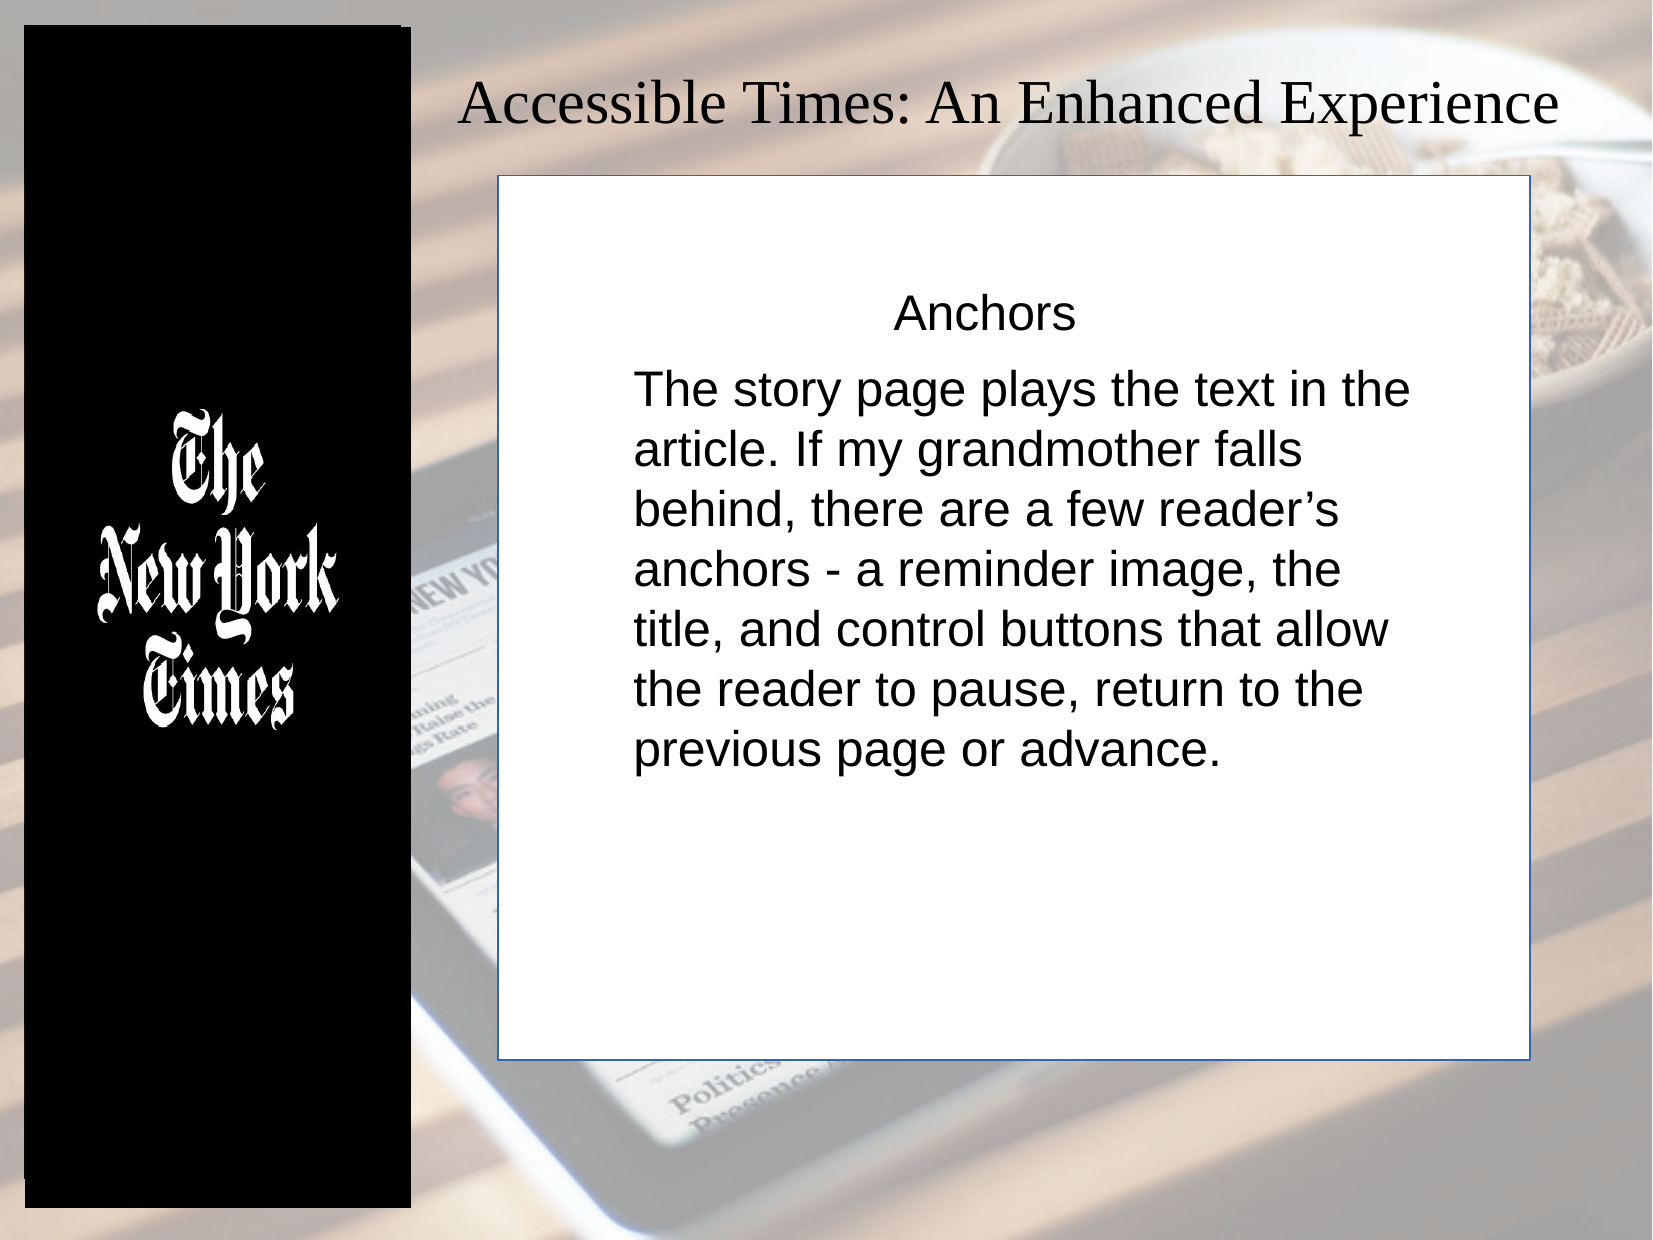

Accessible Times: An Enhanced Experience
Anchors
The story page plays the text in the
article. If my grandmother falls
behind, there are a few reader’s
anchors - a reminder image, the
title, and control buttons that allow
the reader to pause, return to the
previous page or advance.